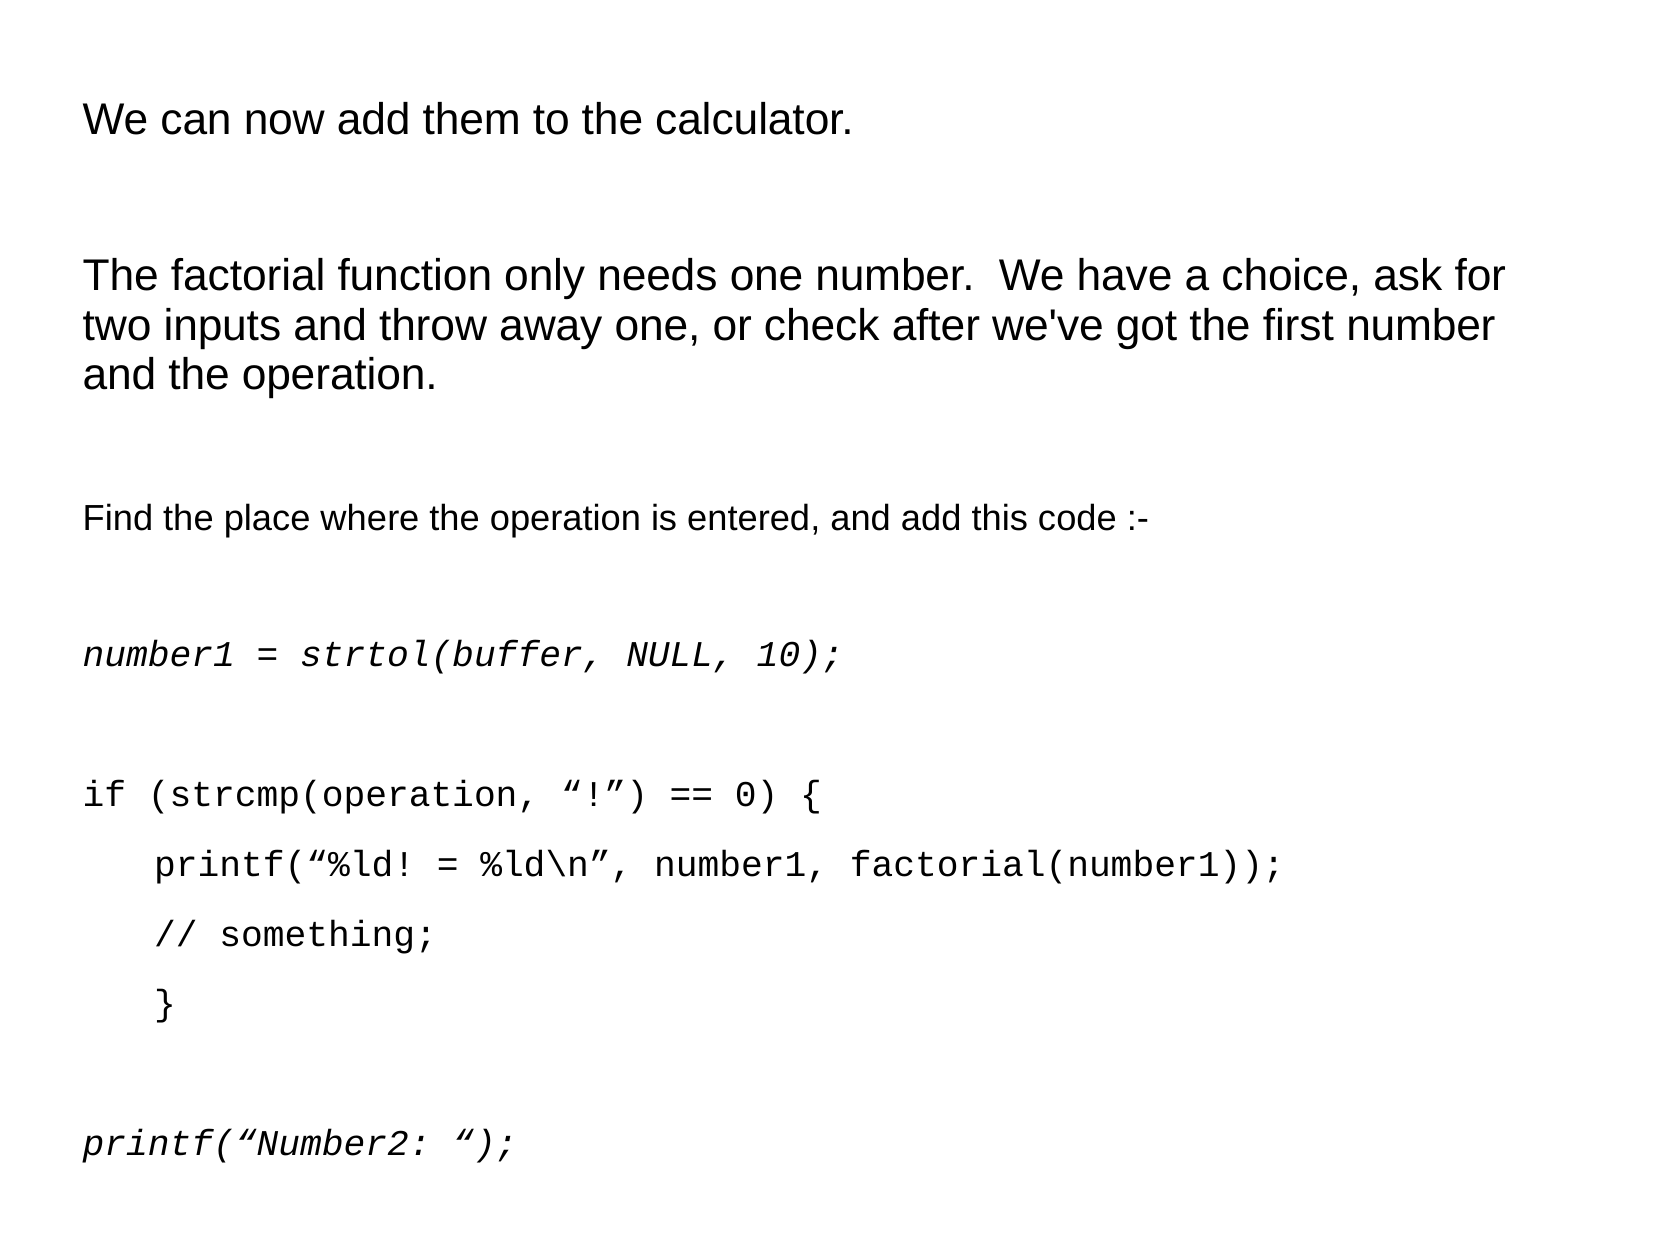

# We can now add them to the calculator.
The factorial function only needs one number. We have a choice, ask for two inputs and throw away one, or check after we've got the first number and the operation.
Find the place where the operation is entered, and add this code :-
number1 = strtol(buffer, NULL, 10);
if (strcmp(operation, “!”) == 0) {
 	printf(“%ld! = %ld\n”, number1, factorial(number1));
 	// something;
 	}
printf(“Number2: “);